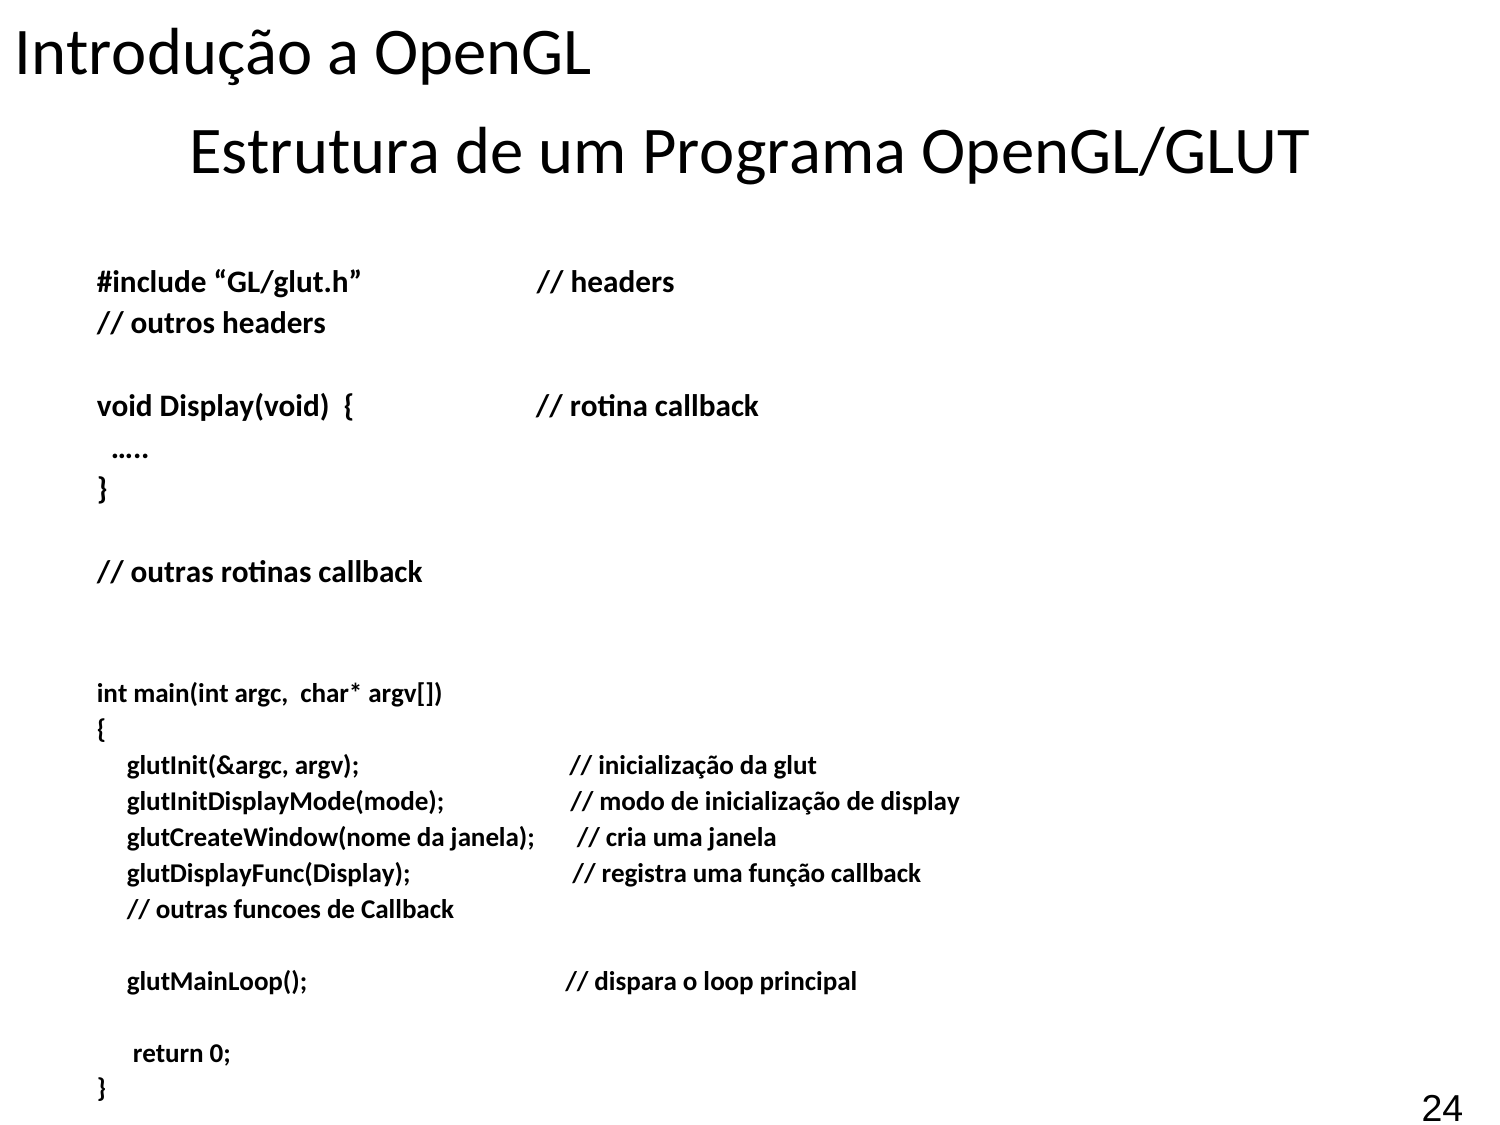

Introdução a OpenGL
# Estrutura de um Programa OpenGL/GLUT
#include “GL/glut.h” // headers
// outros headers
void Display(void) { // rotina callback
 …..
}
// outras rotinas callback
int main(int argc, char* argv[])
{
 glutInit(&argc, argv); // inicialização da glut
 glutInitDisplayMode(mode); // modo de inicialização de display
 glutCreateWindow(nome da janela); // cria uma janela
 glutDisplayFunc(Display); // registra uma função callback
 // outras funcoes de Callback
 glutMainLoop(); // dispara o loop principal
 return 0;
}
24